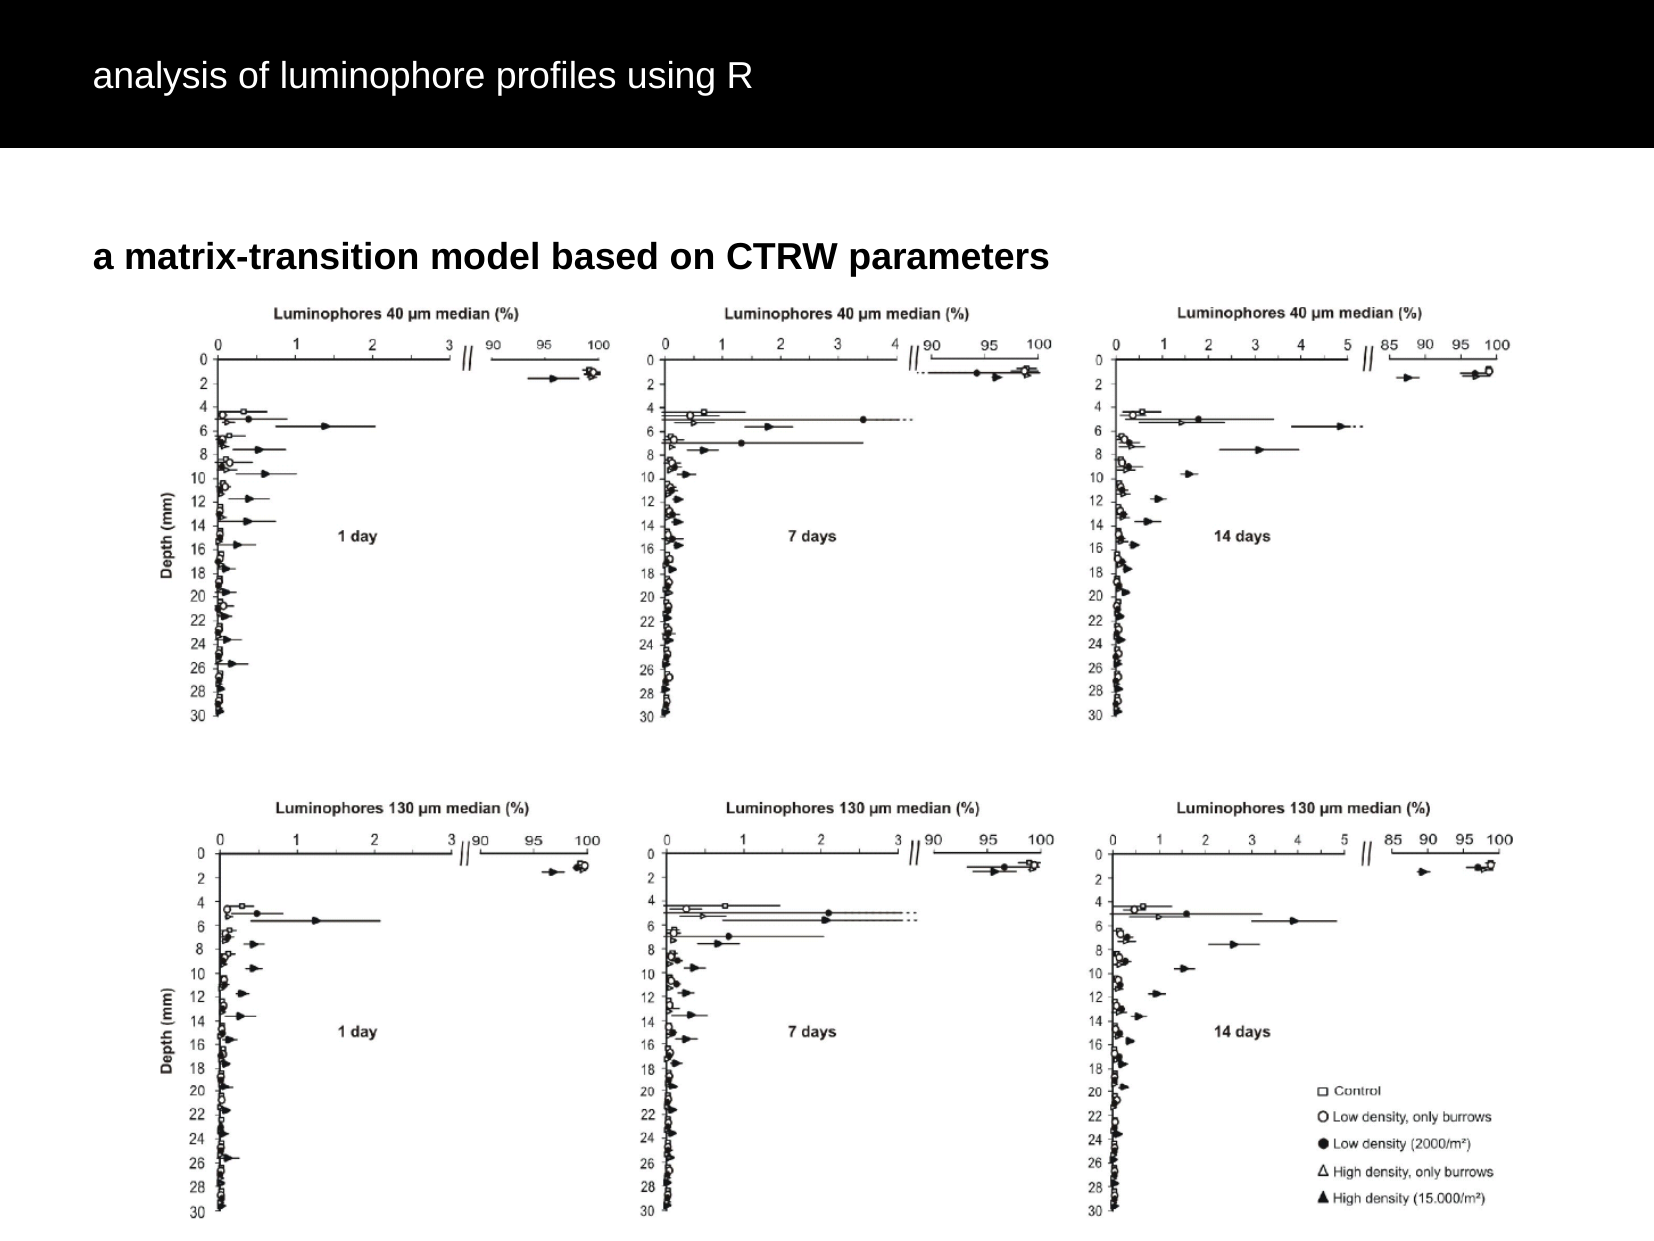

analysis of luminophore profiles using R
a matrix-transition model based on CTRW parameters